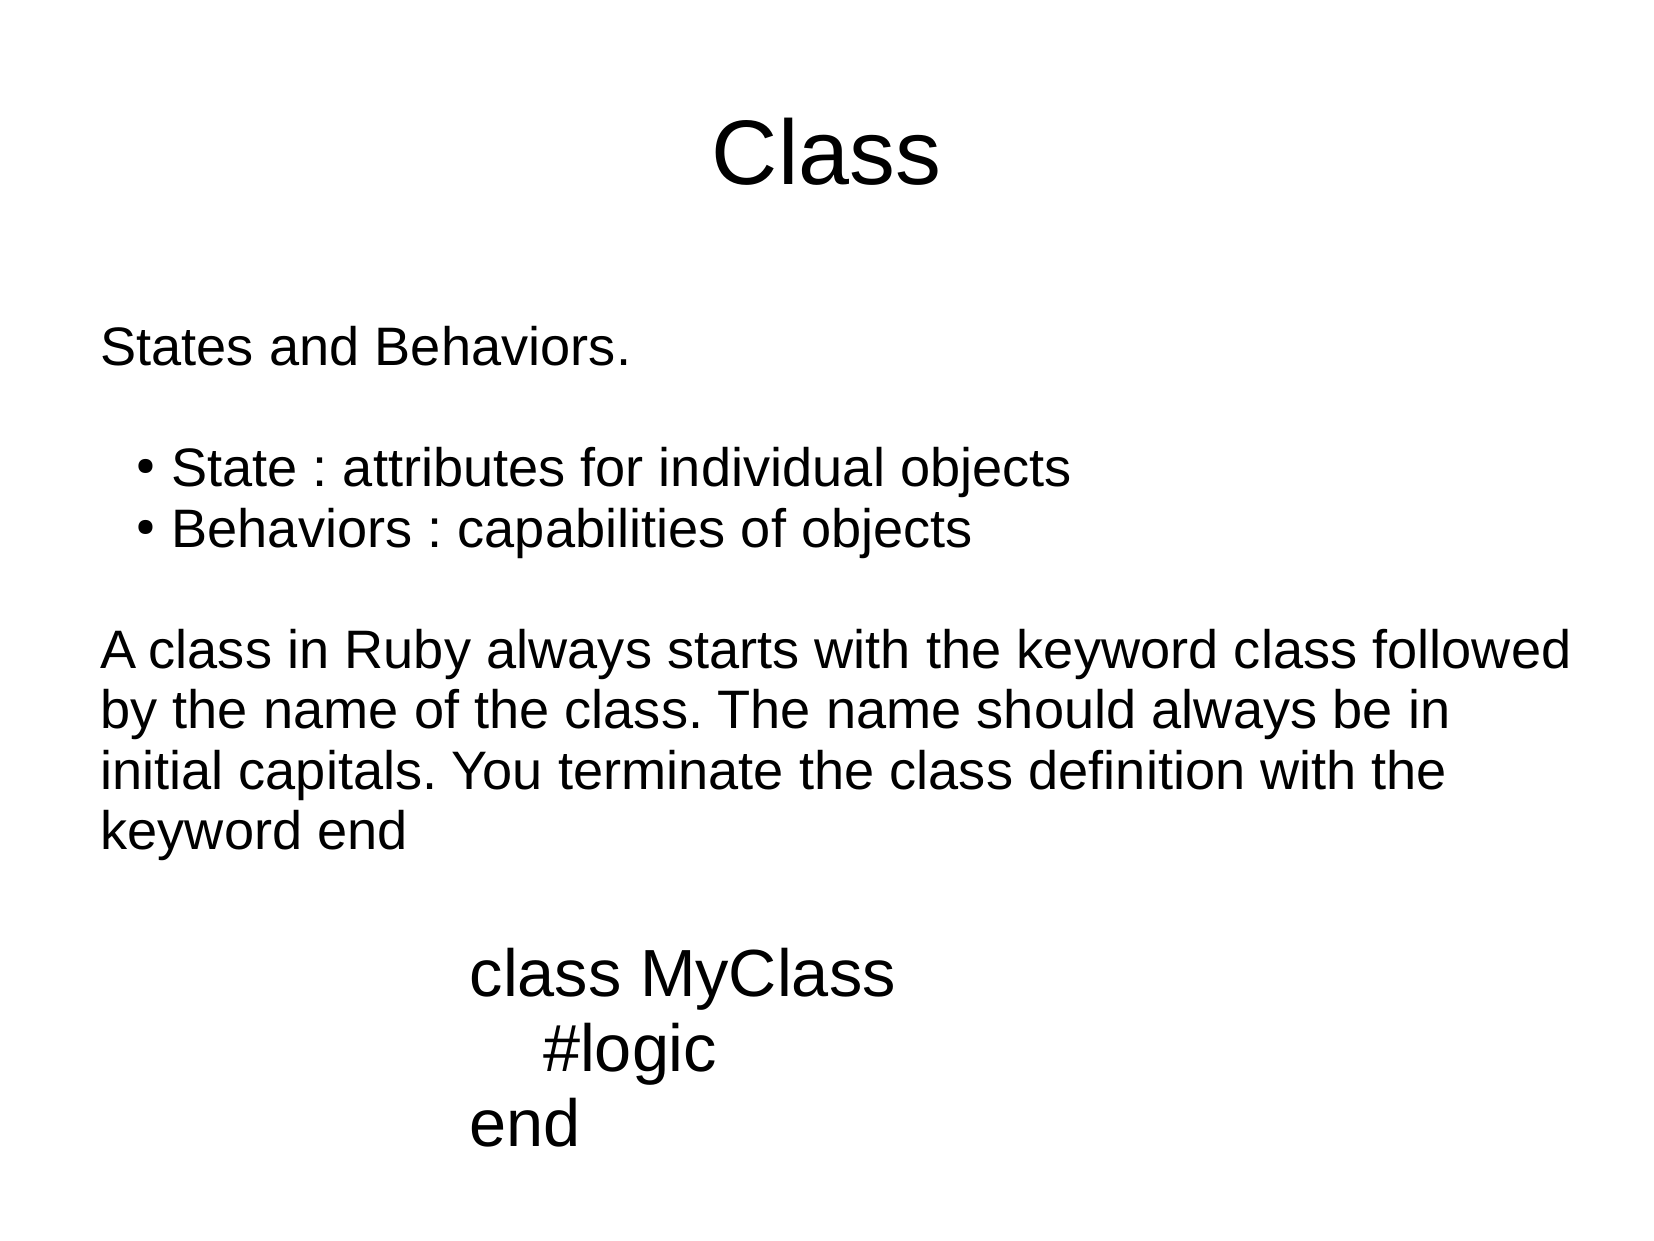

# Class
States and Behaviors.
State : attributes for individual objects
Behaviors : capabilities of objects
A class in Ruby always starts with the keyword class followed by the name of the class. The name should always be in initial capitals. You terminate the class definition with the keyword end
 					class MyClass
						#logic
					end